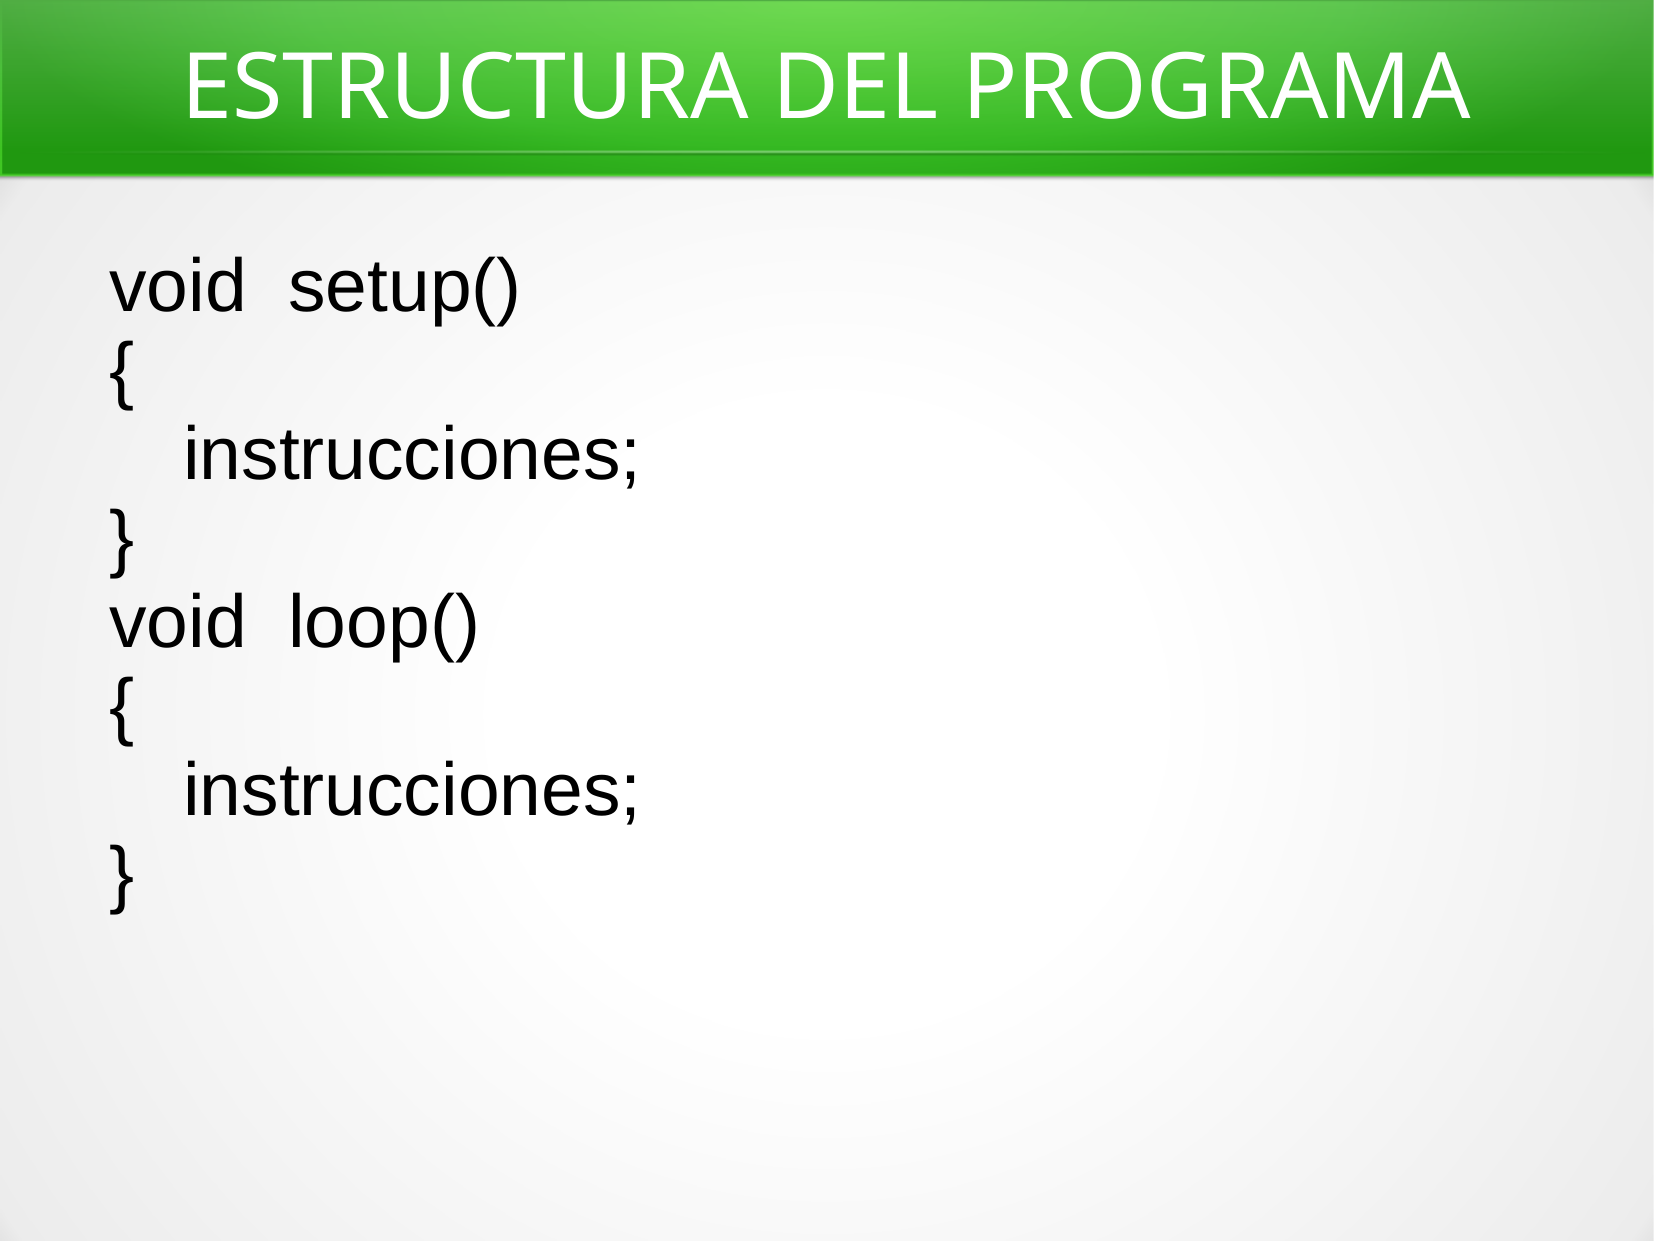

# ESTRUCTURA DEL PROGRAMA
void setup()
{
	instrucciones;
}
void loop()
{
	instrucciones;
}